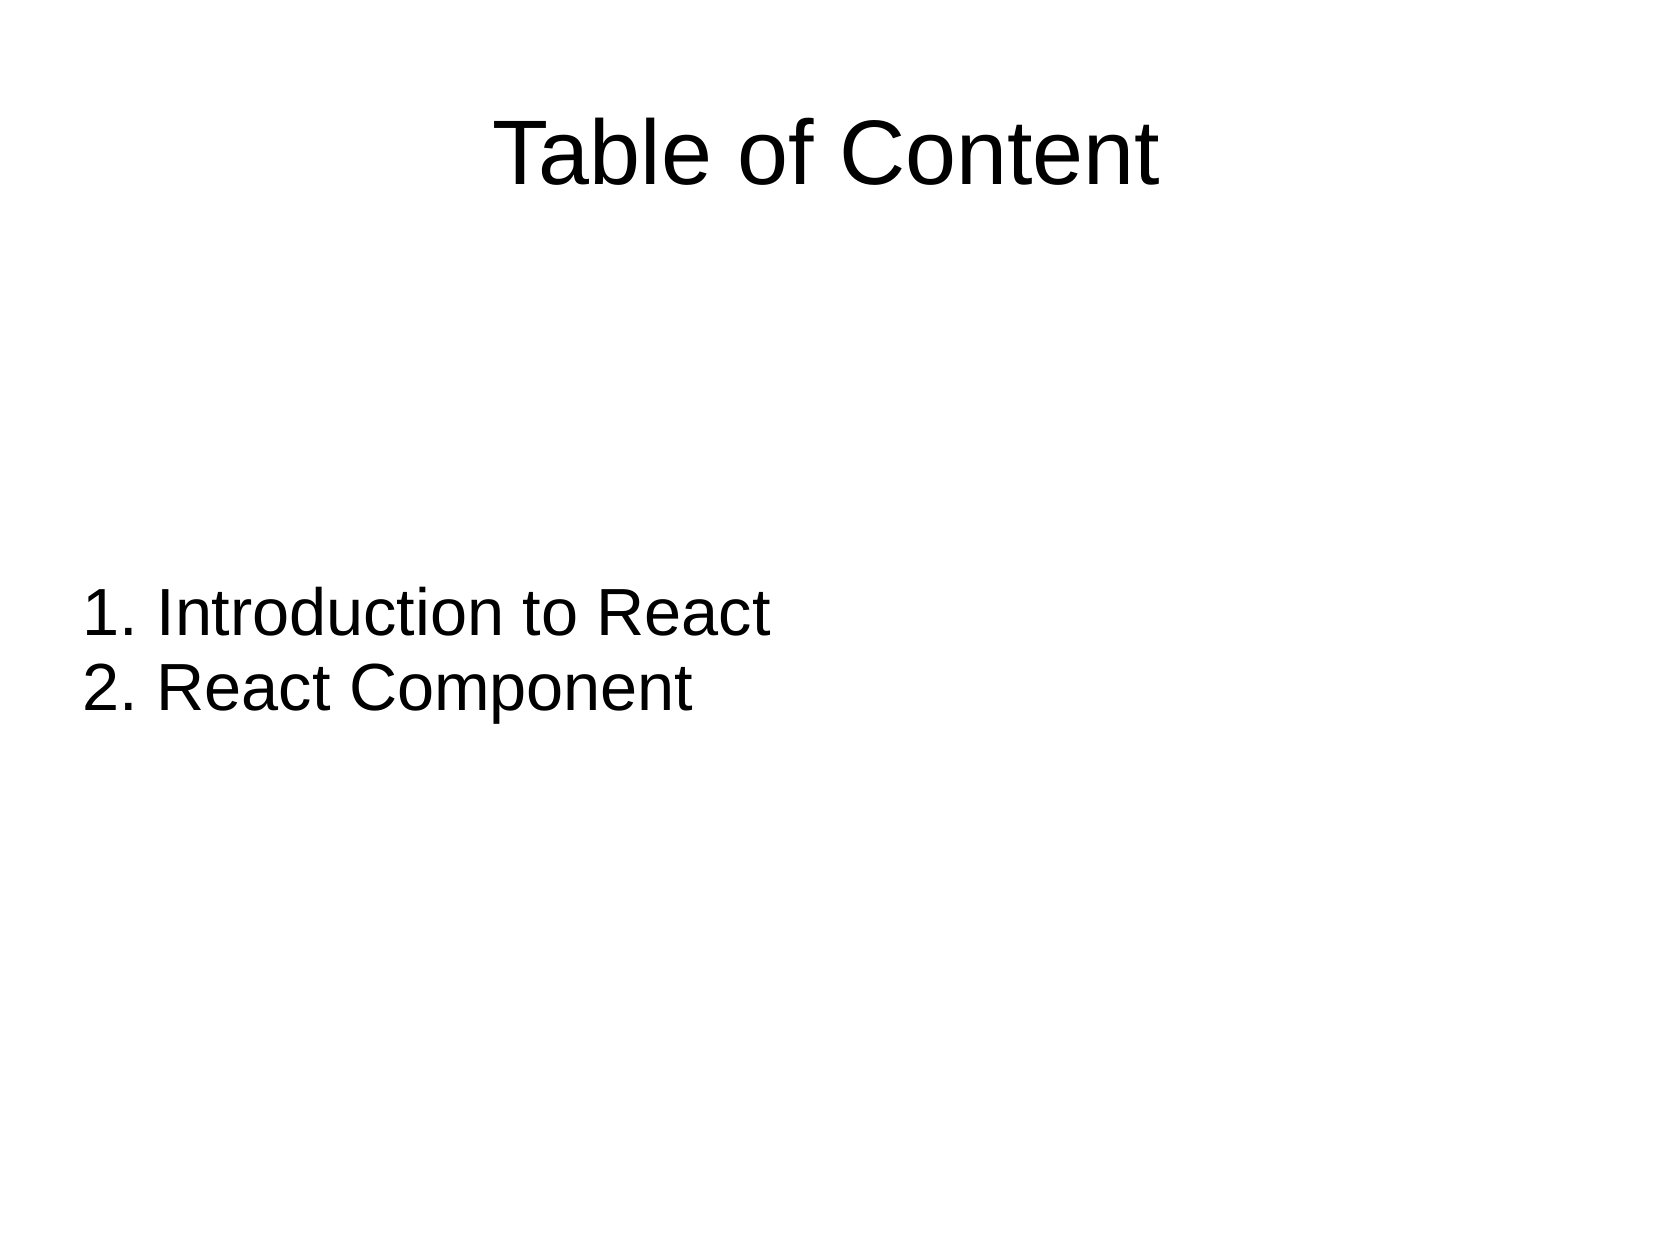

# Table of Content
1. Introduction to React
2. React Component